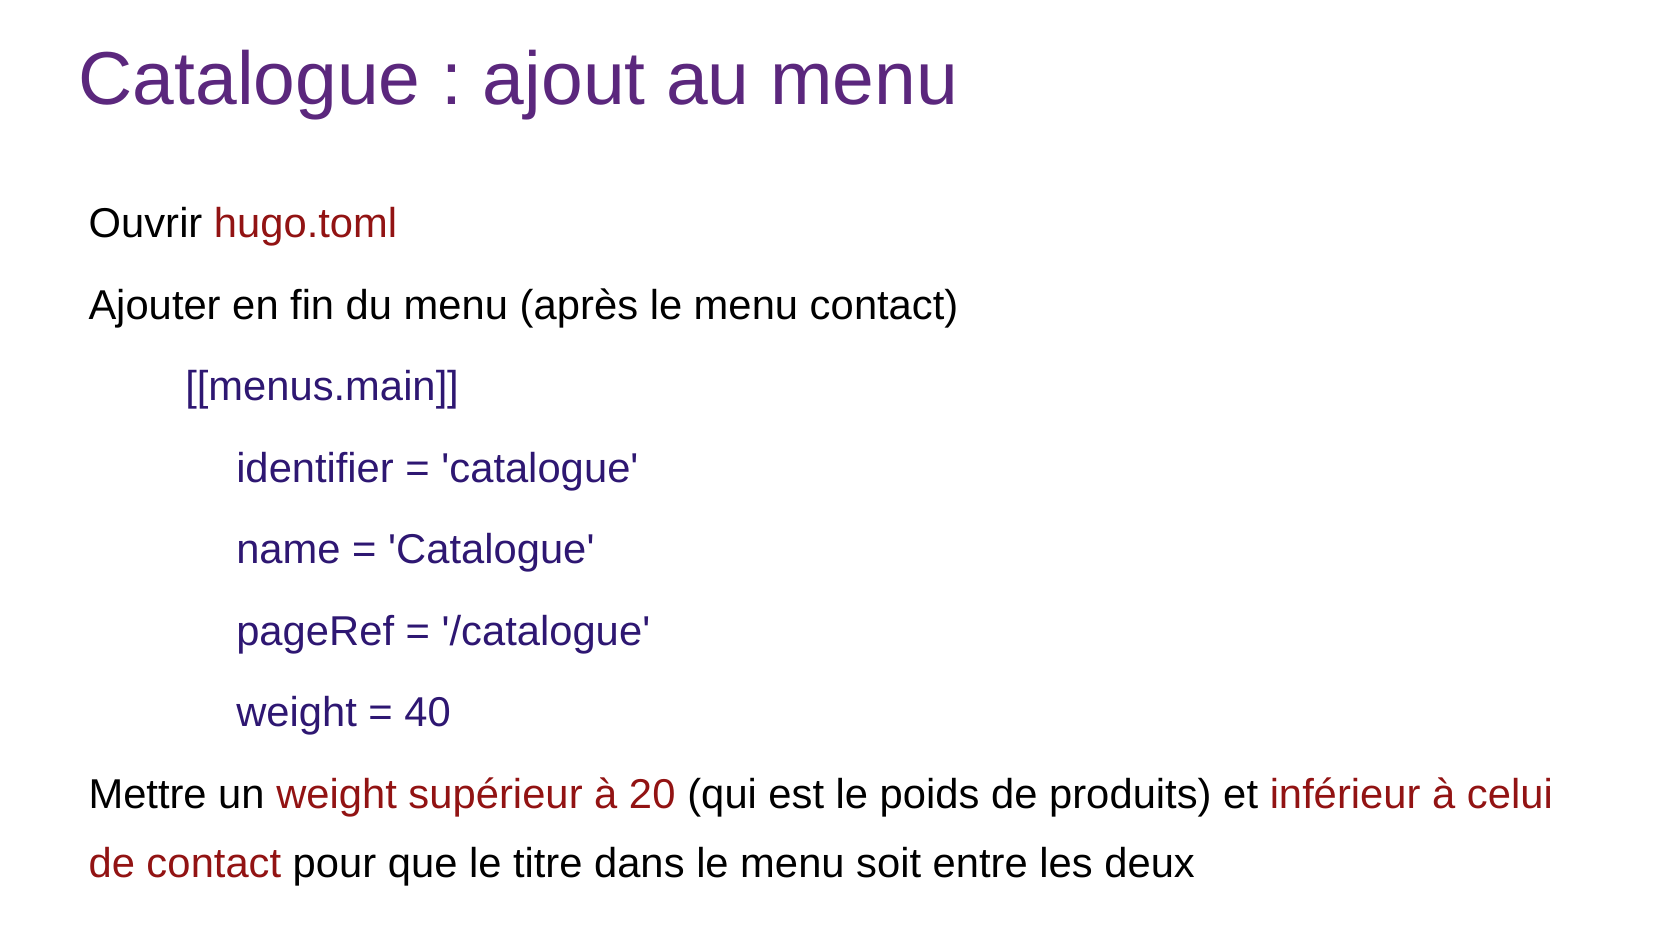

# Catalogue : ajout au menu
Ouvrir hugo.toml
Ajouter en fin du menu (après le menu contact)
	 [[menus.main]]
 		identifier = 'catalogue'
 		name = 'Catalogue'
 		pageRef = '/catalogue'
 		weight = 40
Mettre un weight supérieur à 20 (qui est le poids de produits) et inférieur à celui de contact pour que le titre dans le menu soit entre les deux